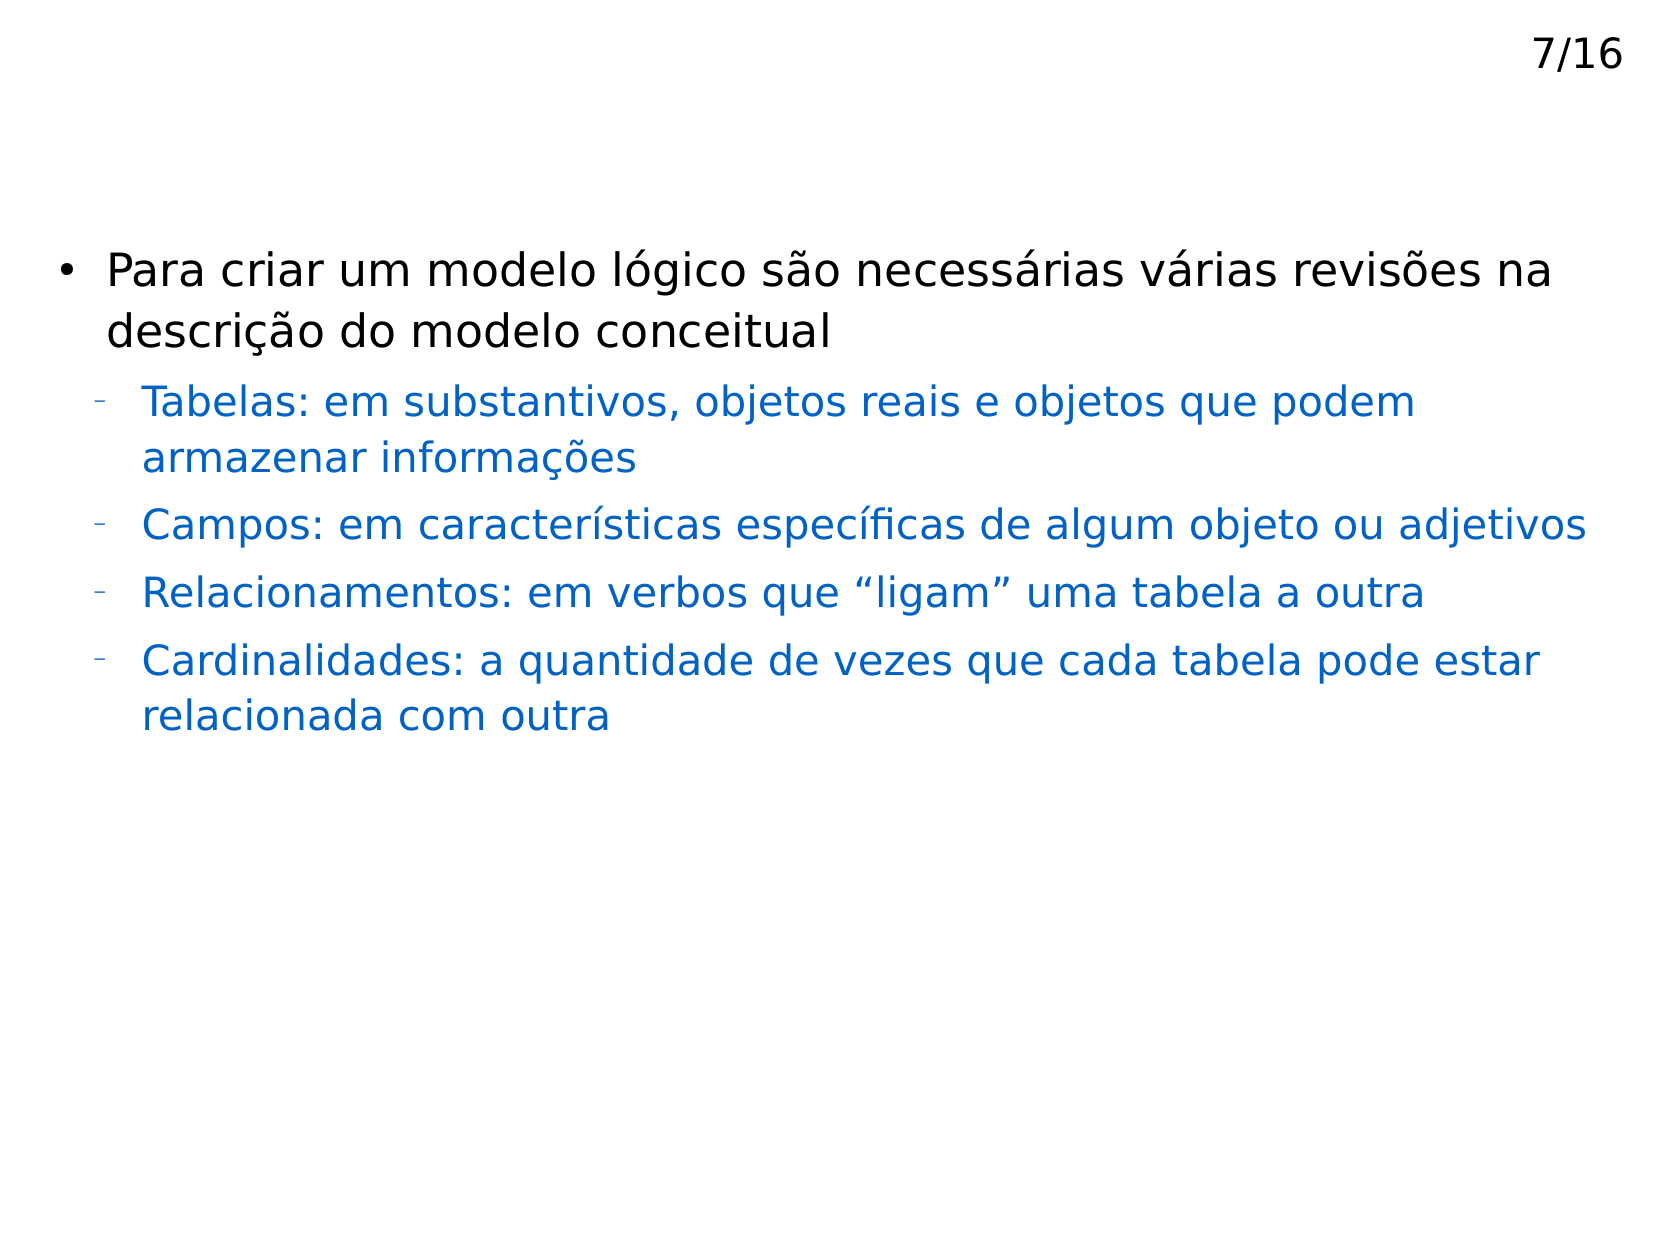

#
7
Para criar um modelo lógico são necessárias várias revisões na descrição do modelo conceitual
Tabelas: em substantivos, objetos reais e objetos que podem armazenar informações
Campos: em características específicas de algum objeto ou adjetivos
Relacionamentos: em verbos que “ligam” uma tabela a outra
Cardinalidades: a quantidade de vezes que cada tabela pode estar relacionada com outra